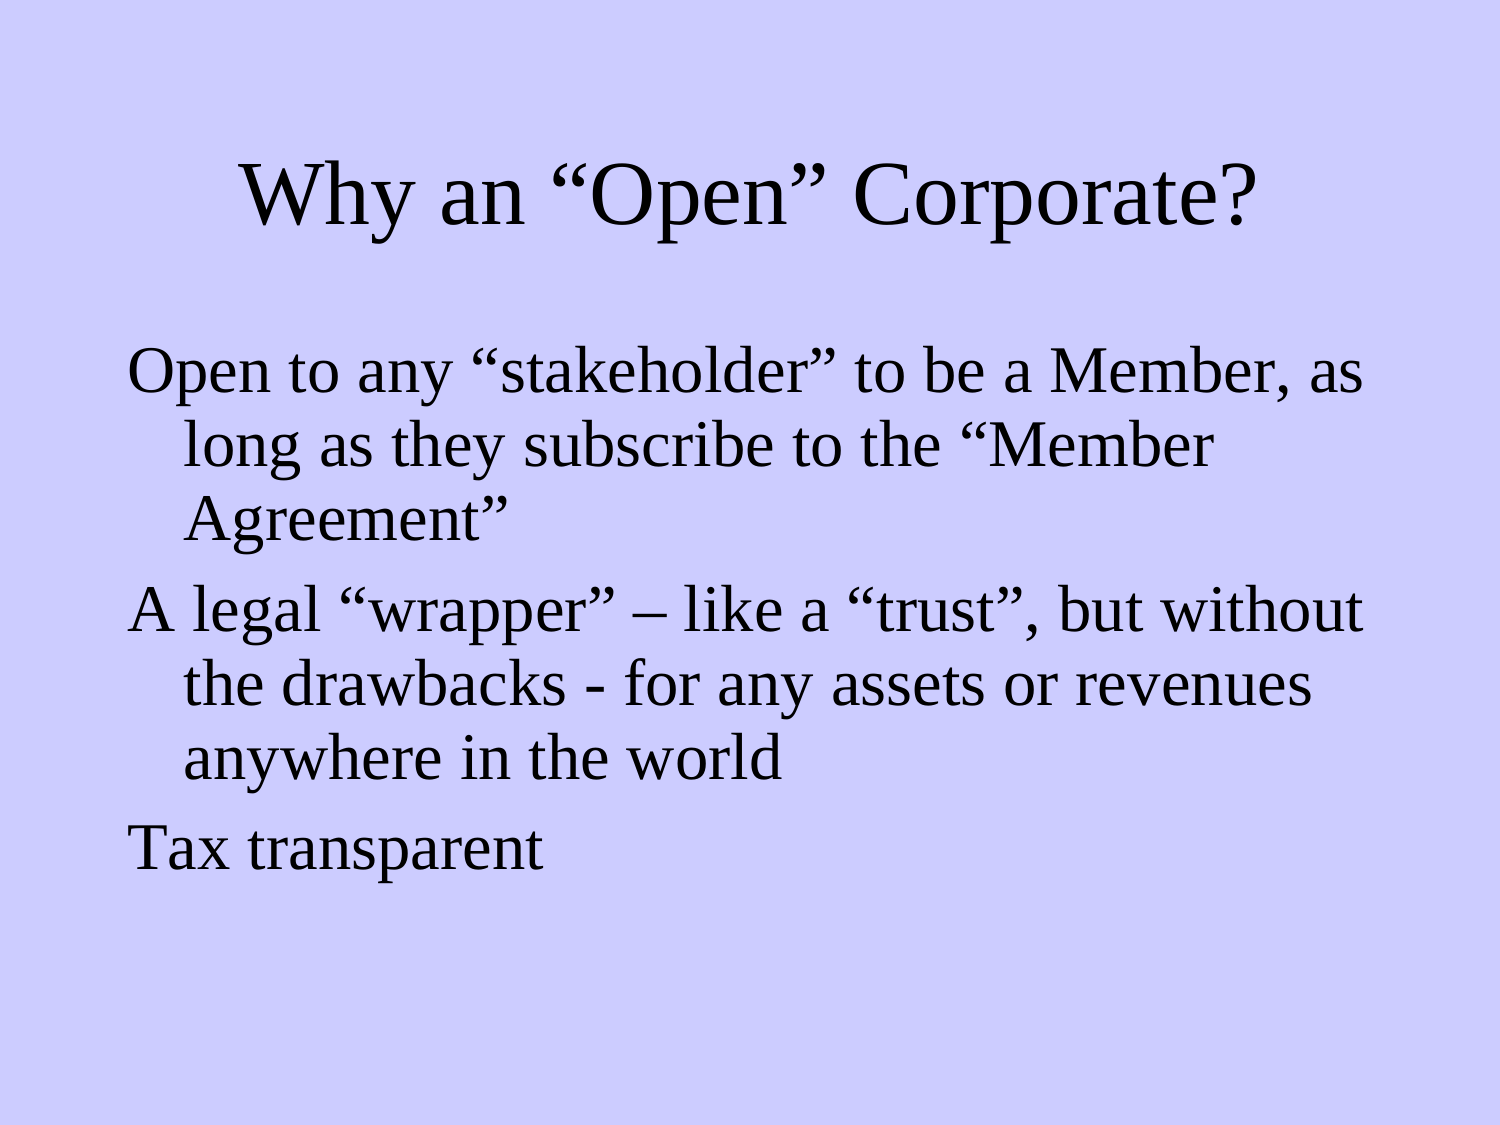

# Why an “Open” Corporate?
Open to any “stakeholder” to be a Member, as long as they subscribe to the “Member Agreement”
A legal “wrapper” – like a “trust”, but without the drawbacks - for any assets or revenues anywhere in the world
Tax transparent